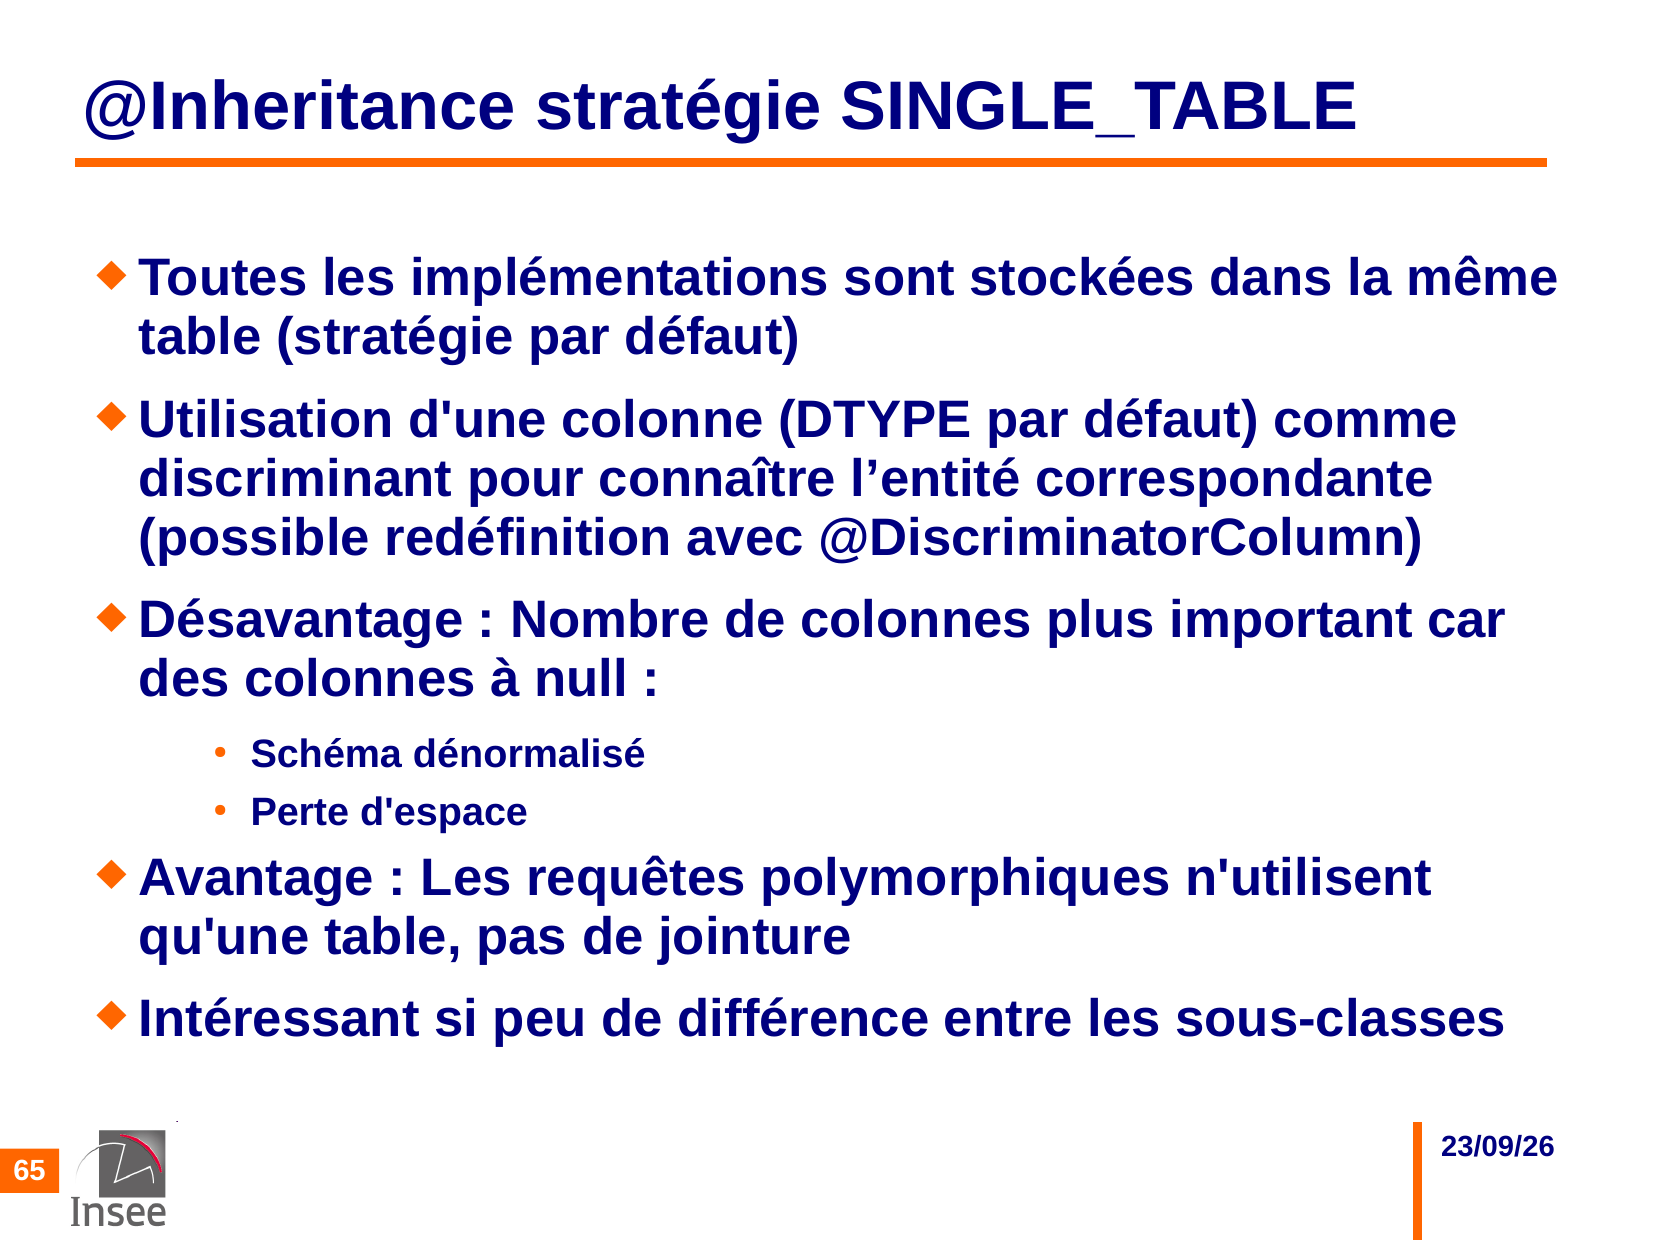

# @Inheritance stratégie SINGLE_TABLE
Toutes les implémentations sont stockées dans la même table (stratégie par défaut)
Utilisation d'une colonne (DTYPE par défaut) comme discriminant pour connaître l’entité correspondante (possible redéfinition avec @DiscriminatorColumn)
Désavantage : Nombre de colonnes plus important car des colonnes à null :
Schéma dénormalisé
Perte d'espace
Avantage : Les requêtes polymorphiques n'utilisent qu'une table, pas de jointure
Intéressant si peu de différence entre les sous-classes
65